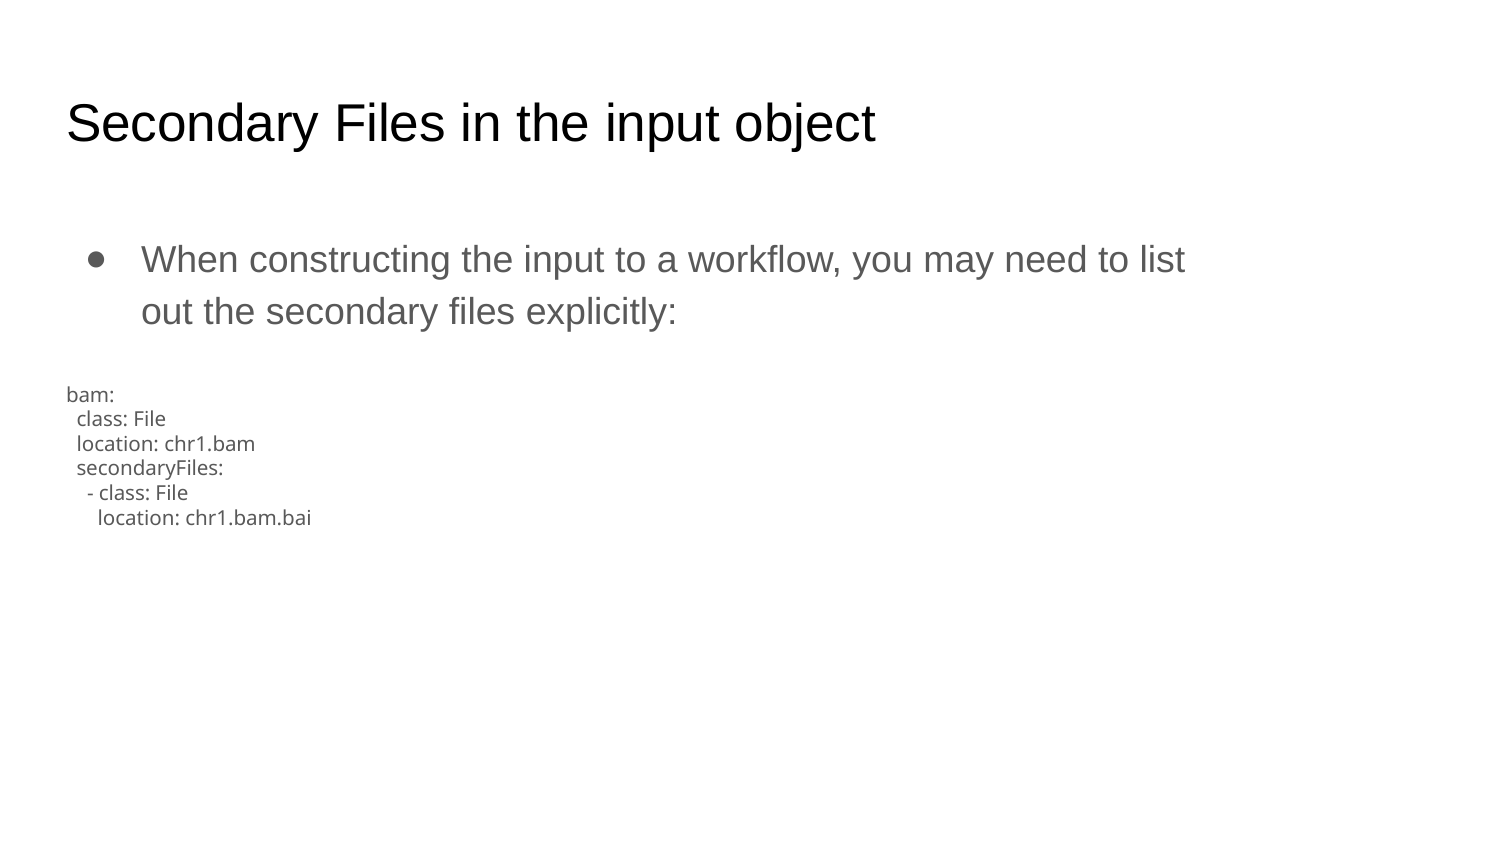

# Secondary Files in the input object
When constructing the input to a workflow, you may need to list out the secondary files explicitly:
bam:
 class: File
 location: chr1.bam
 secondaryFiles:
 - class: File
 location: chr1.bam.bai